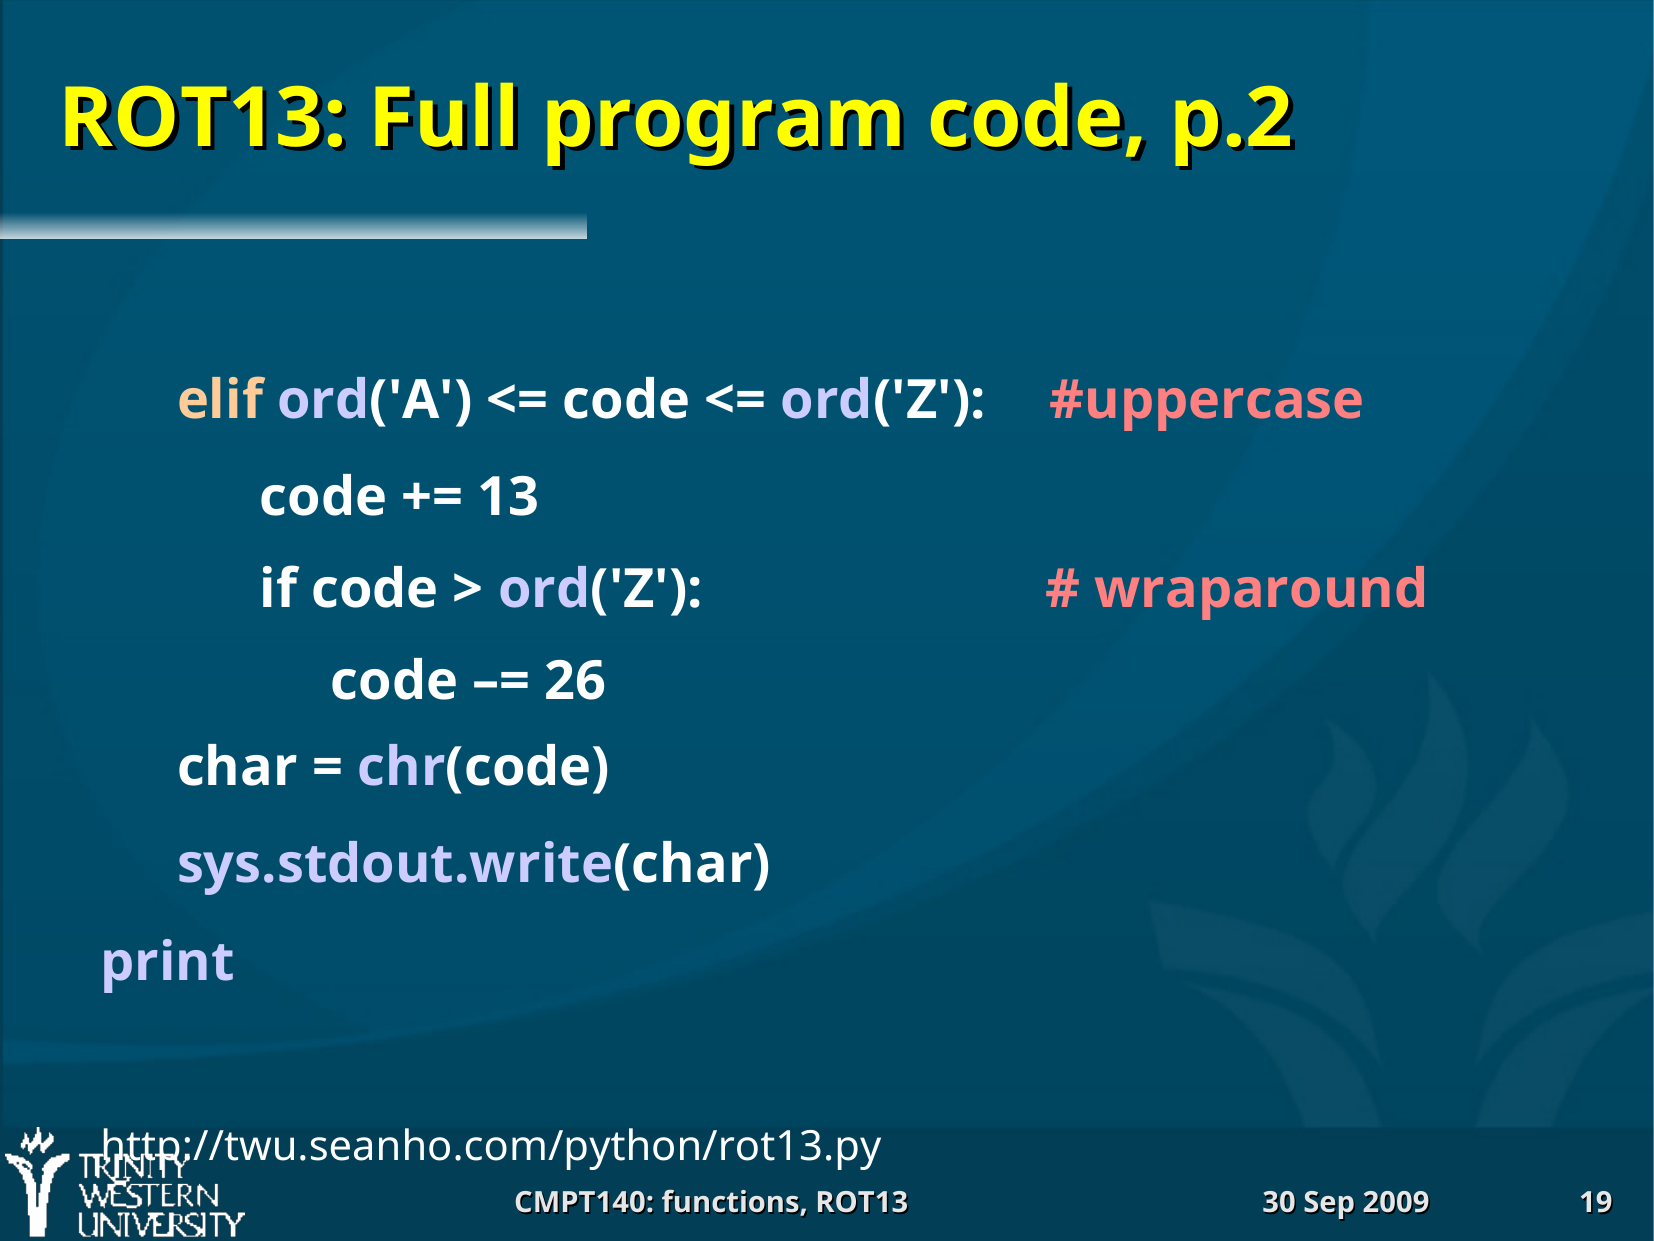

# ROT13: Full program code, p.2
elif ord('A') <= code <= ord('Z'):	#uppercase
code += 13
if code > ord('Z'):					# wraparound
code –= 26
char = chr(code)
sys.stdout.write(char)
print
http://twu.seanho.com/python/rot13.py
CMPT140: functions, ROT13
30 Sep 2009
19